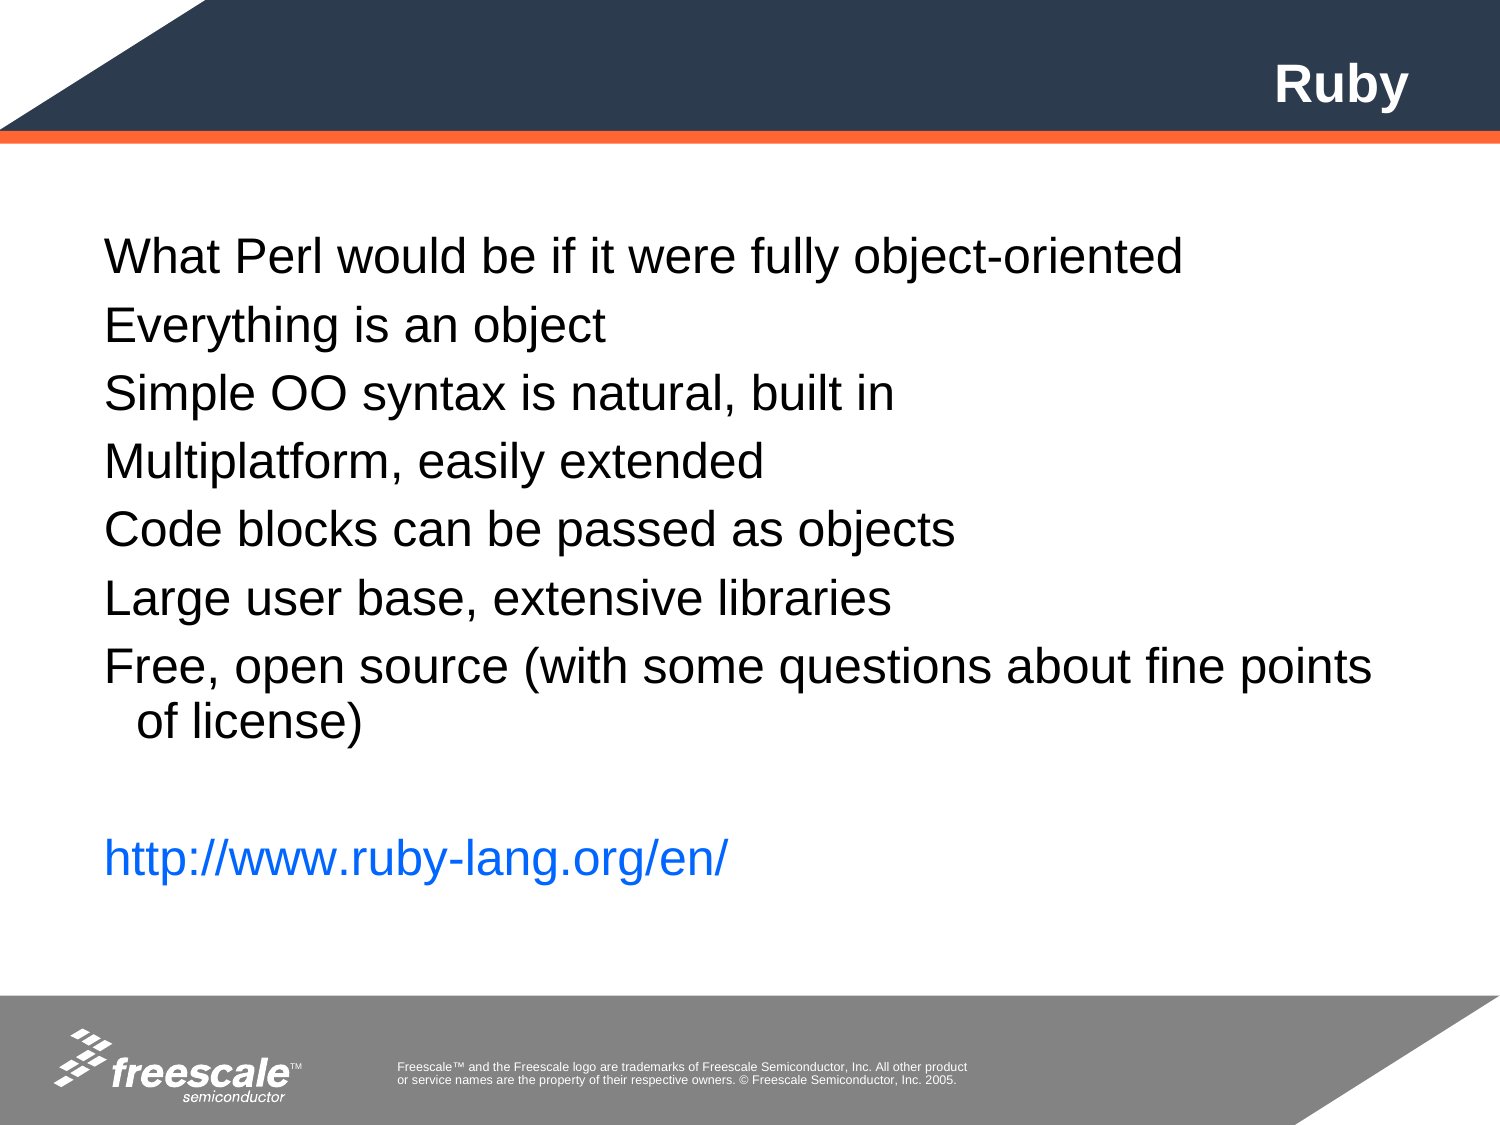

# Ruby
 What Perl would be if it were fully object-oriented
 Everything is an object
 Simple OO syntax is natural, built in
 Multiplatform, easily extended
 Code blocks can be passed as objects
 Large user base, extensive libraries
 Free, open source (with some questions about fine points of license)
 http://www.ruby-lang.org/en/